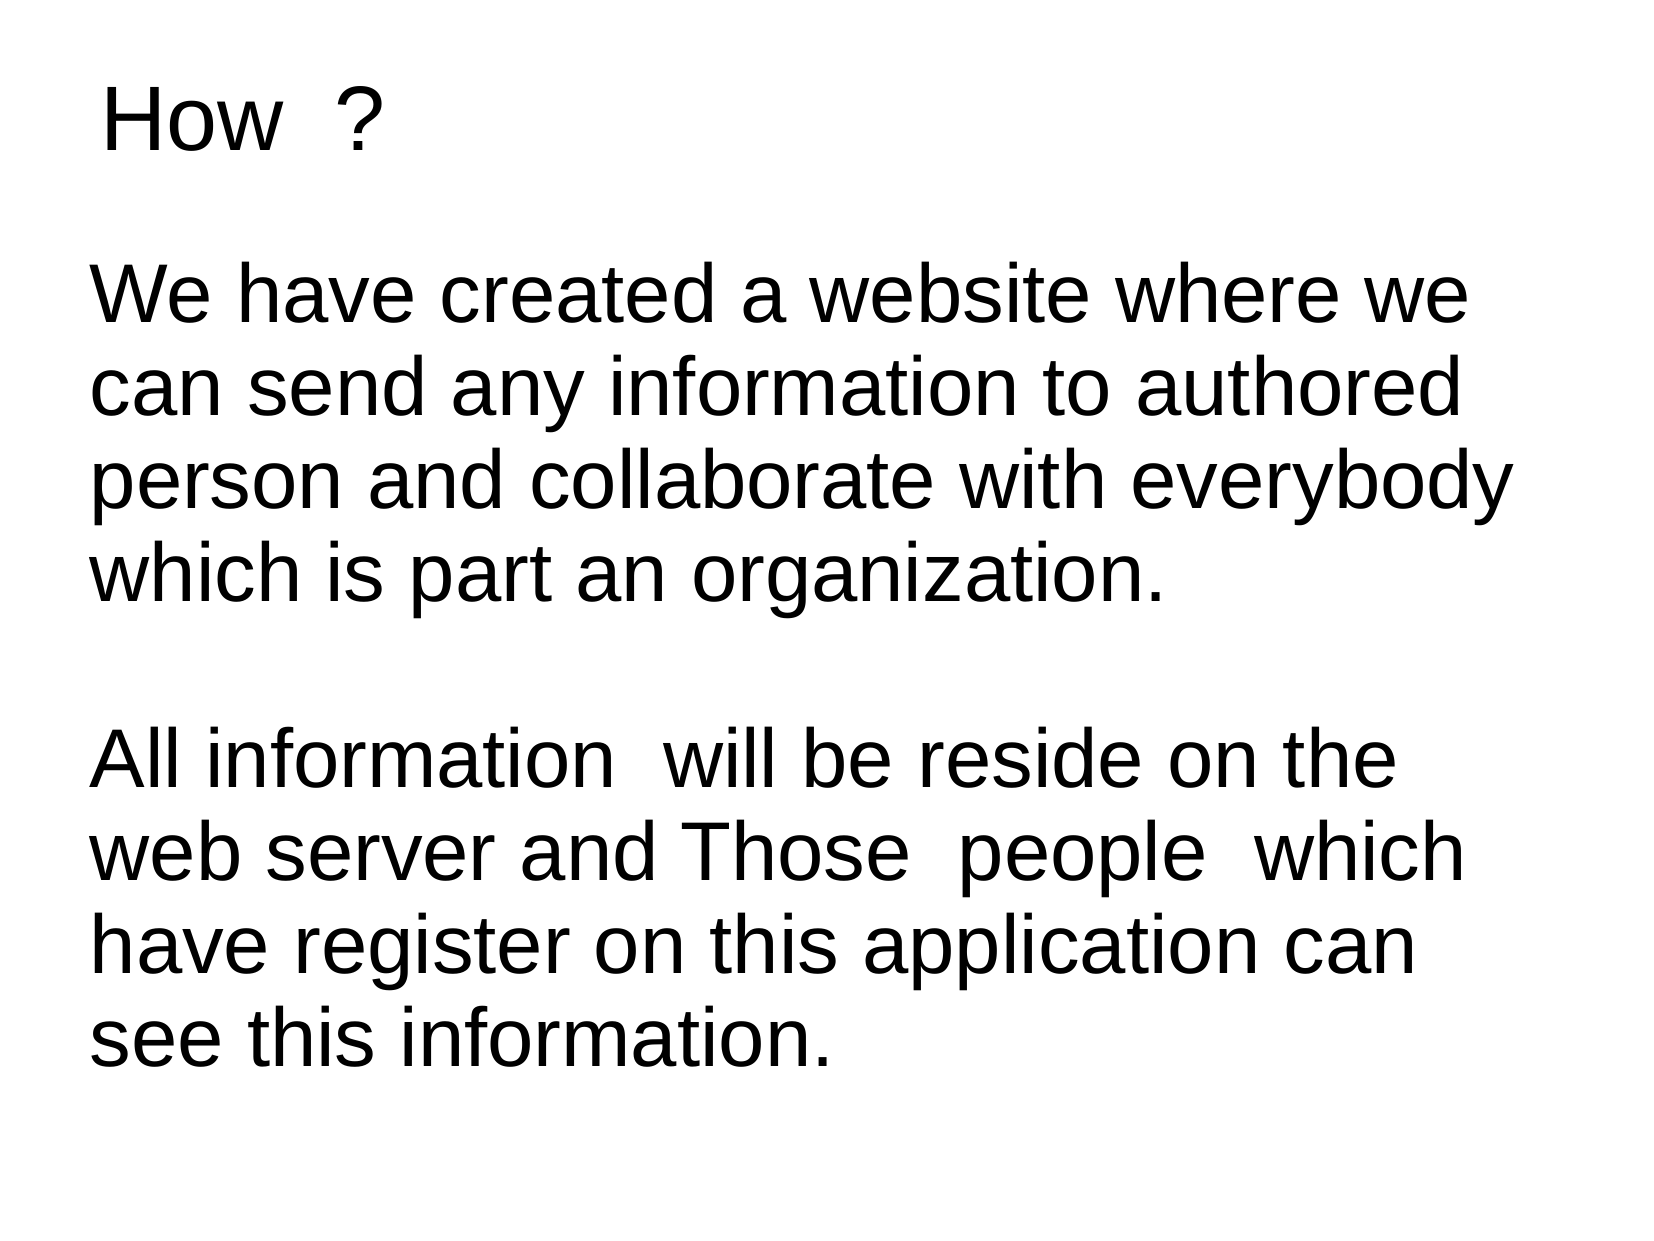

How ?
We have created a website where we can send any information to authored person and collaborate with everybody which is part an organization.
All information will be reside on the web server and Those people which have register on this application can see this information.